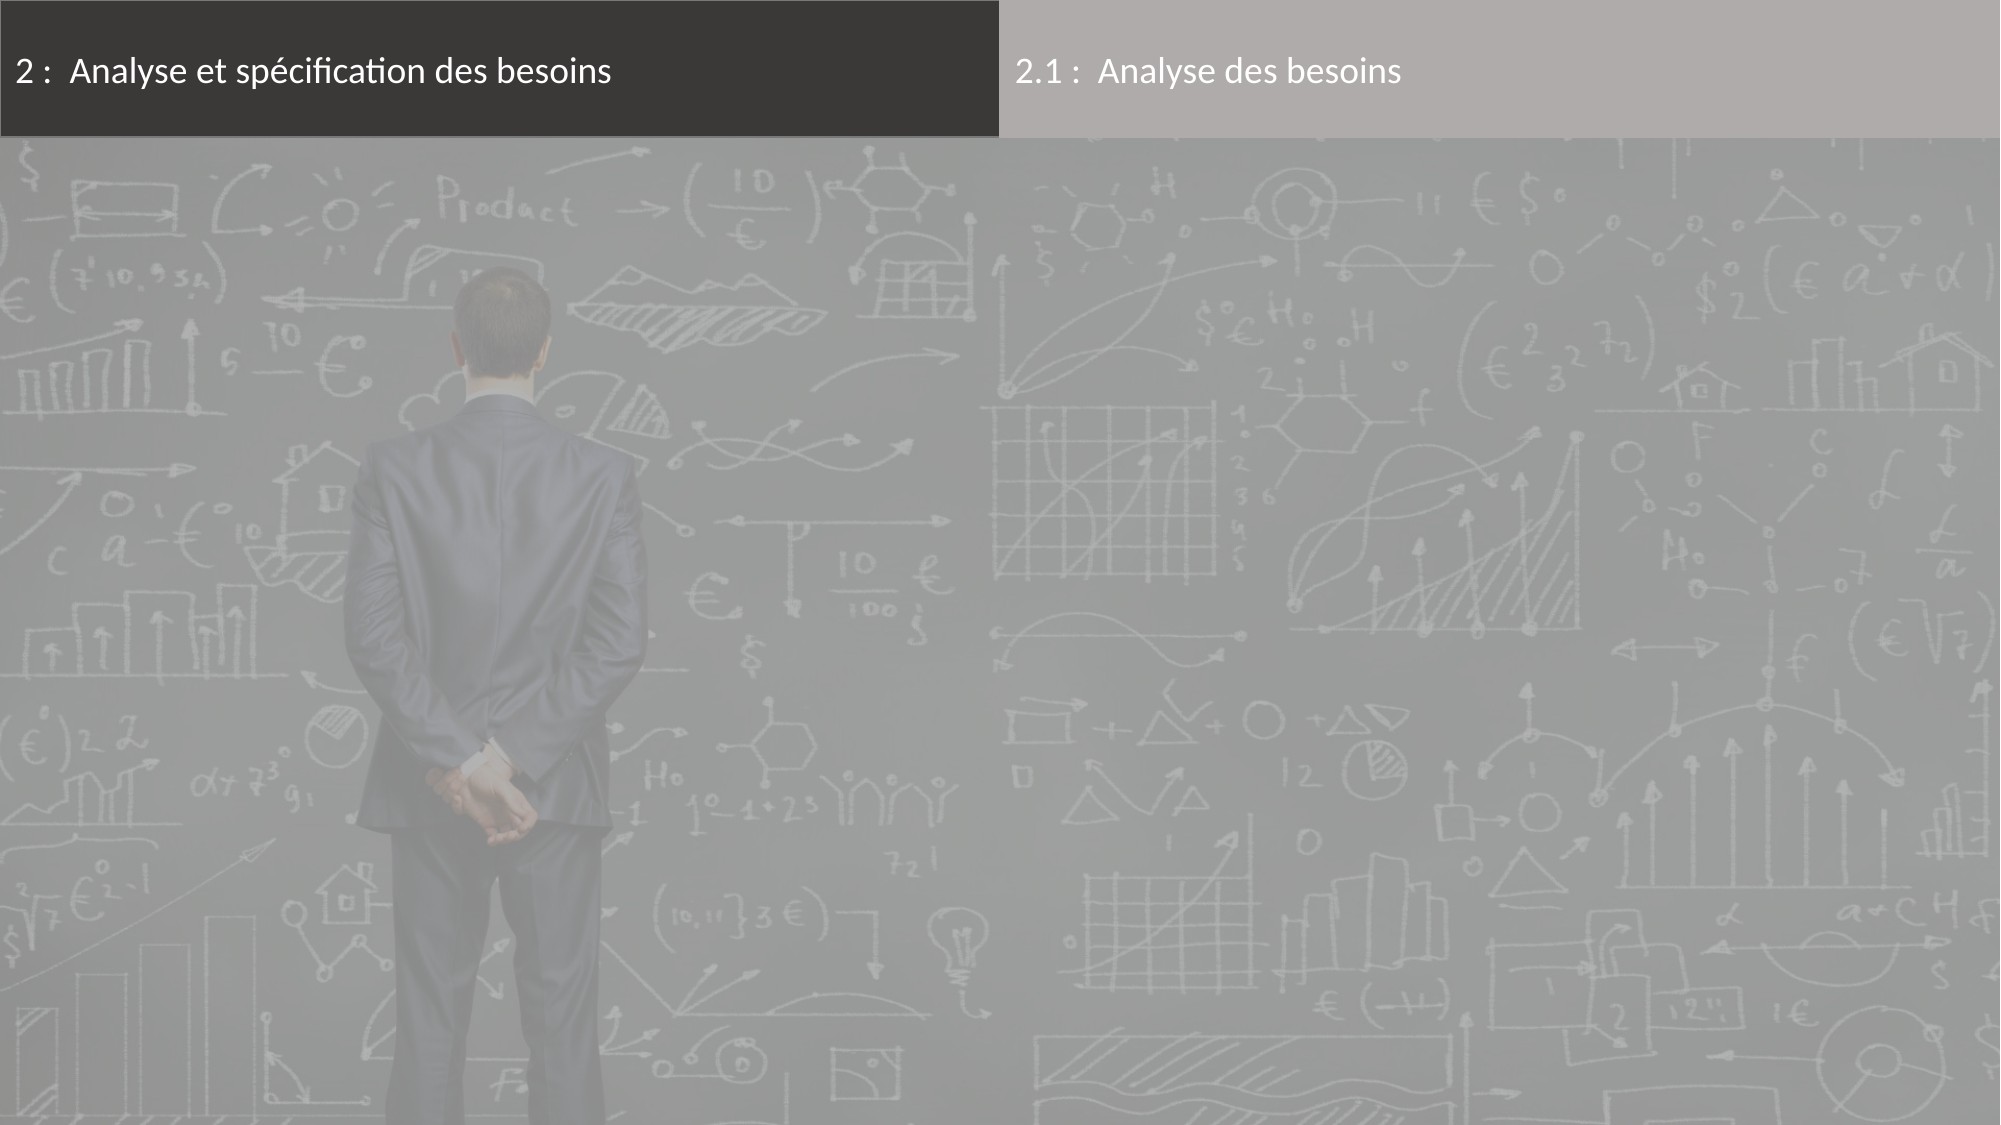

2 : Analyse et spécification des besoins
2.1 : Analyse des besoins